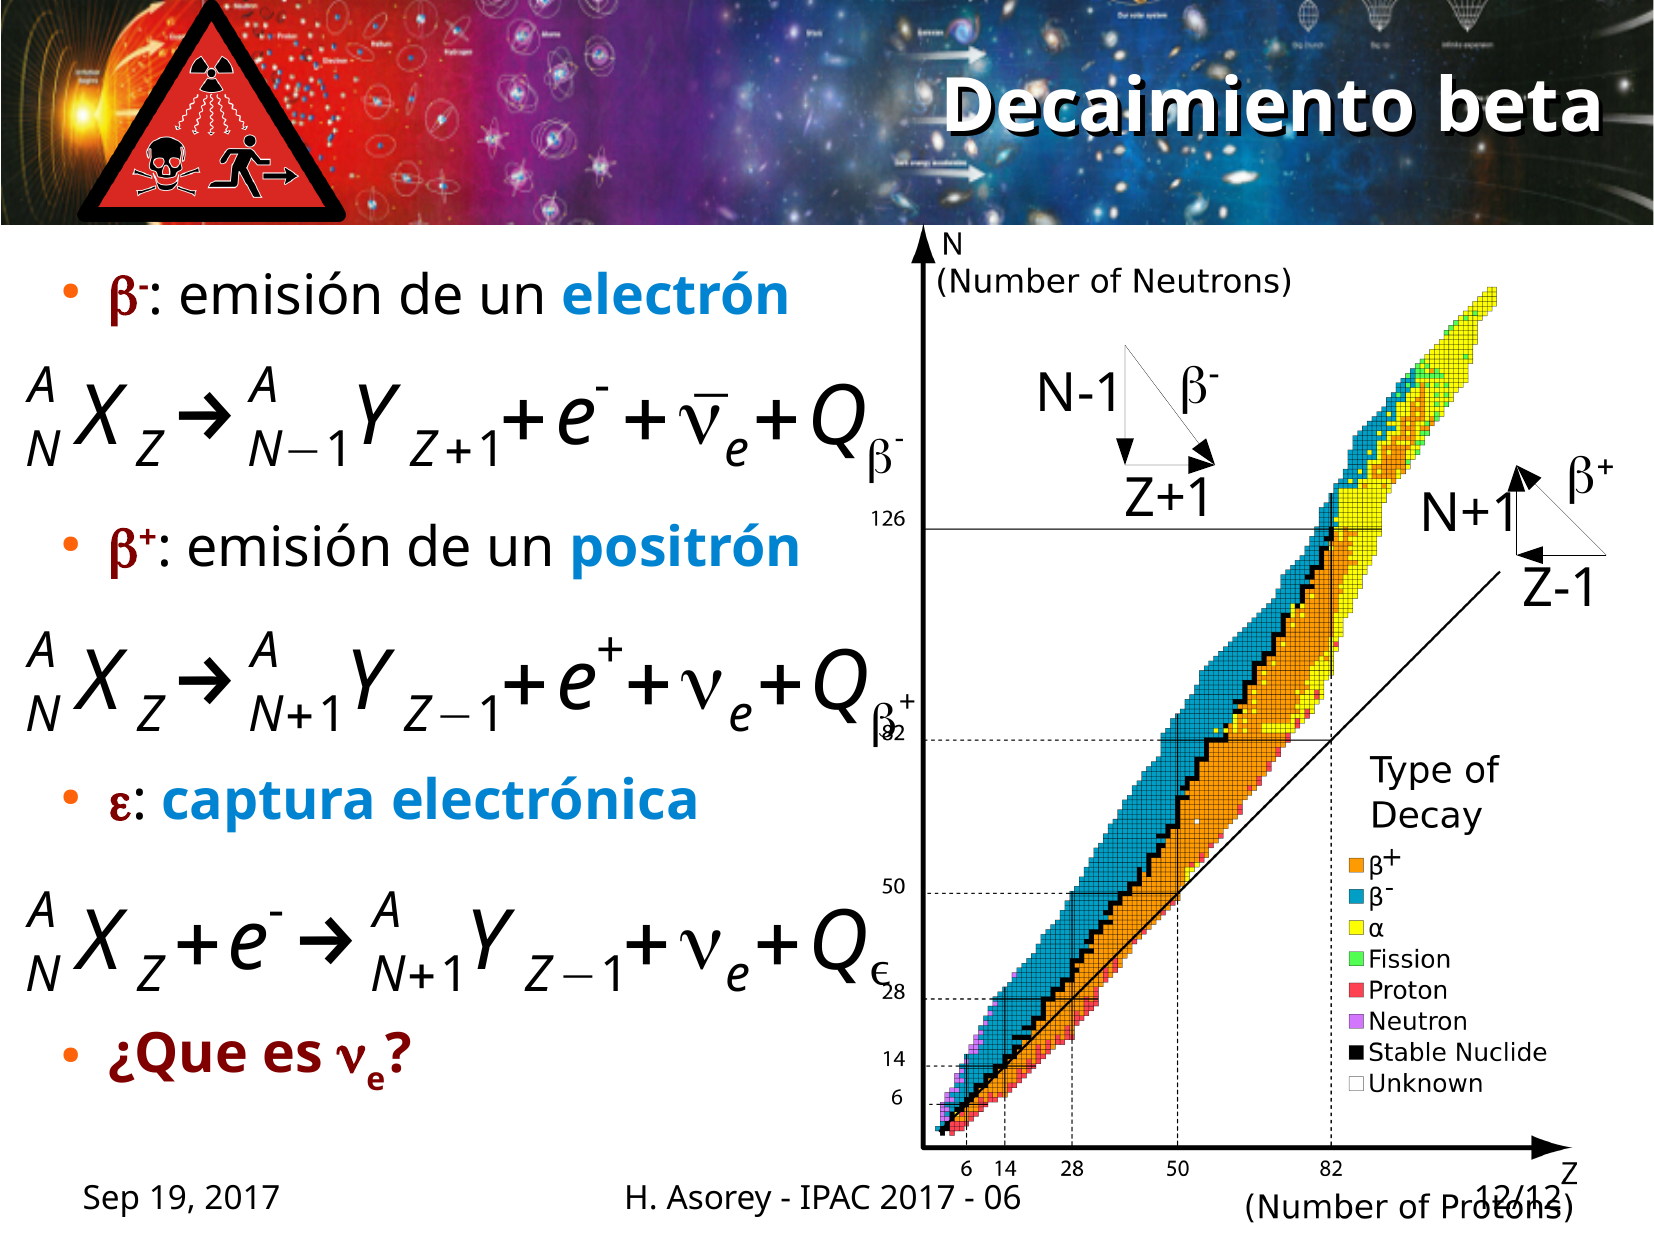

# Decaimiento beta
b-: emisión de un electrón
b+: emisión de un positrón
e: captura electrónica
¿Que es ne?
b-
N-1
b+
Z+1
N+1
Z-1
Sep 19, 2017
H. Asorey - IPAC 2017 - 06
12